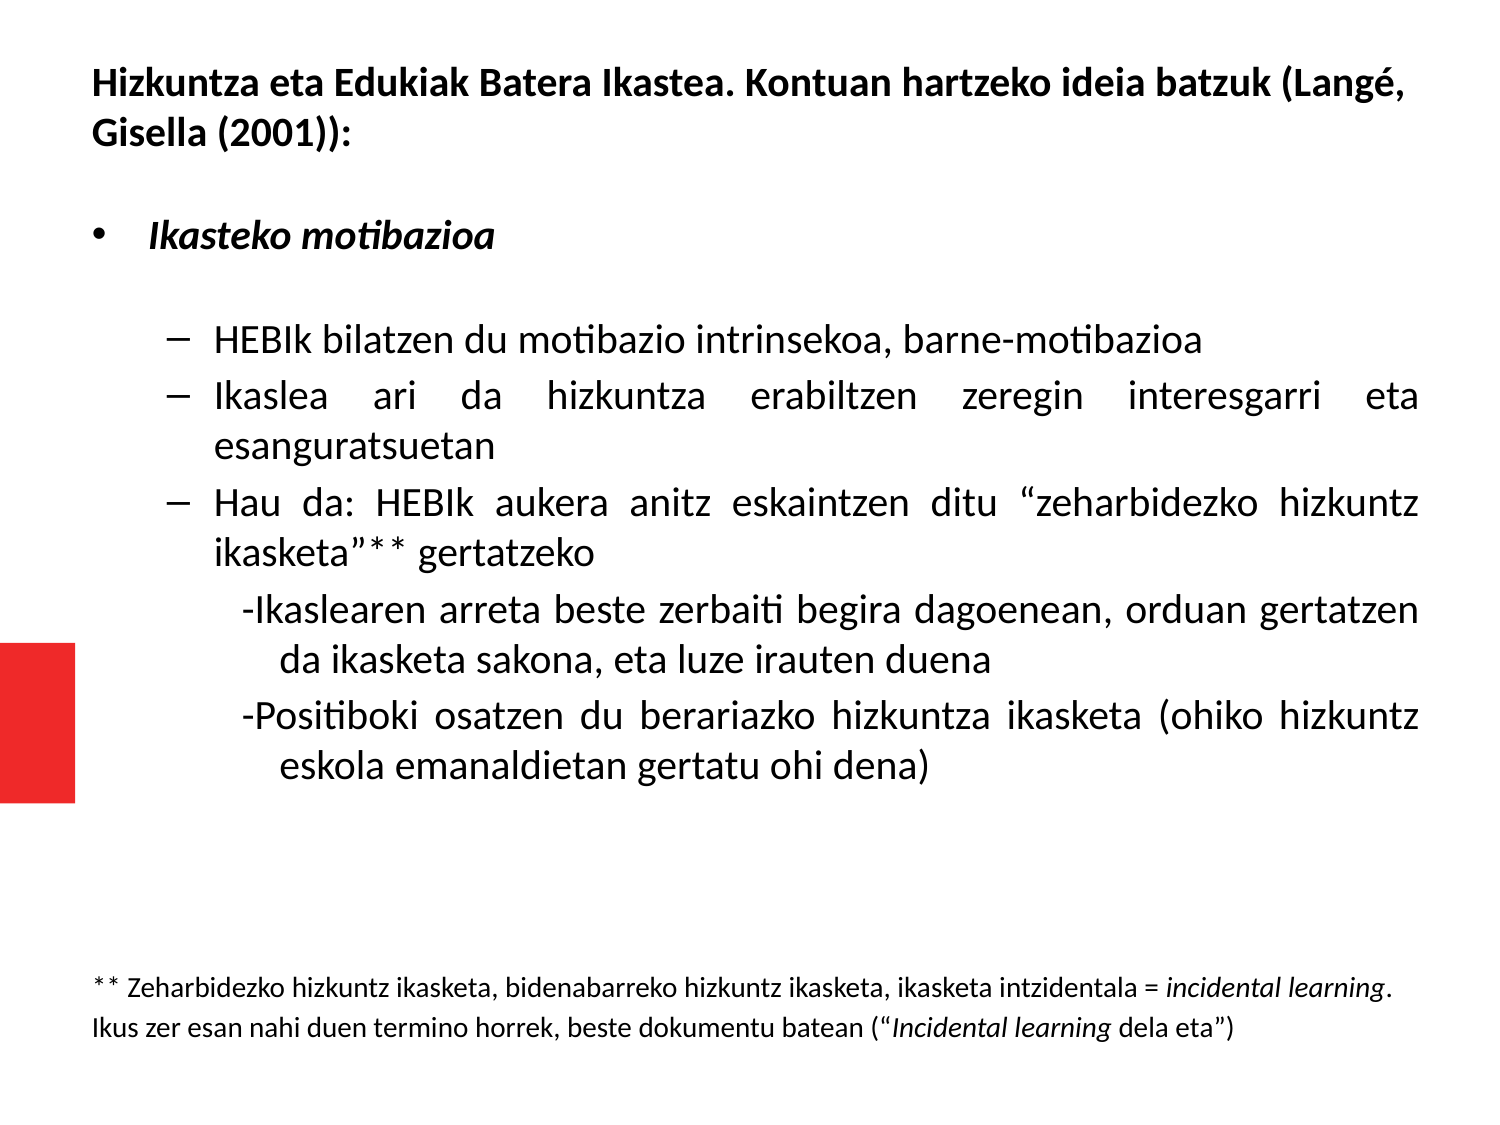

# Hizkuntza eta Edukiak Batera Ikastea. Kontuan hartzeko ideia batzuk (Langé, Gisella (2001)):
Ikasteko motibazioa
HEBIk bilatzen du motibazio intrinsekoa, barne-motibazioa
Ikaslea ari da hizkuntza erabiltzen zeregin interesgarri eta esanguratsuetan
Hau da: HEBIk aukera anitz eskaintzen ditu “zeharbidezko hizkuntz ikasketa”** gertatzeko
-Ikaslearen arreta beste zerbaiti begira dagoenean, orduan gertatzen da ikasketa sakona, eta luze irauten duena
-Positiboki osatzen du berariazko hizkuntza ikasketa (ohiko hizkuntz eskola emanaldietan gertatu ohi dena)
** Zeharbidezko hizkuntz ikasketa, bidenabarreko hizkuntz ikasketa, ikasketa intzidentala = incidental learning.
Ikus zer esan nahi duen termino horrek, beste dokumentu batean (“Incidental learning dela eta”)